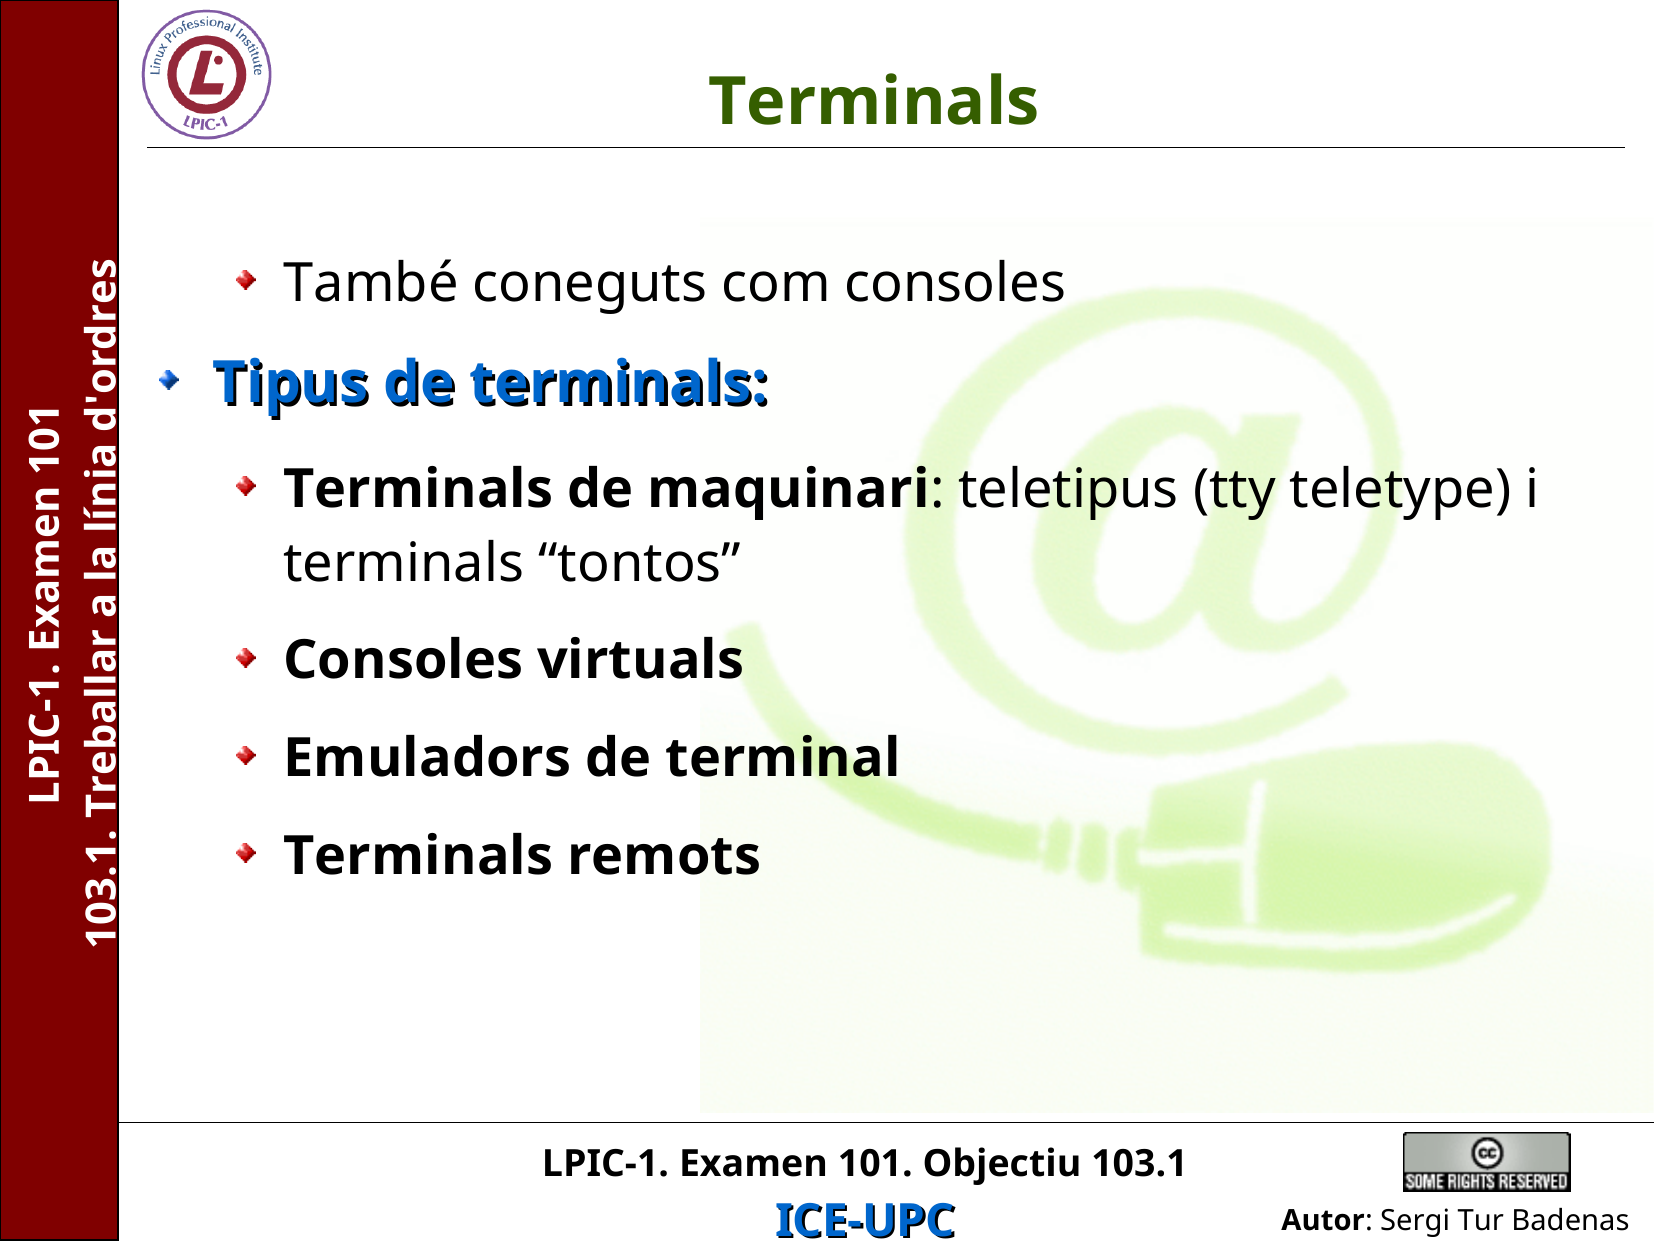

# Terminals
També coneguts com consoles
Tipus de terminals:
Terminals de maquinari: teletipus (tty teletype) i terminals “tontos”
Consoles virtuals
Emuladors de terminal
Terminals remots